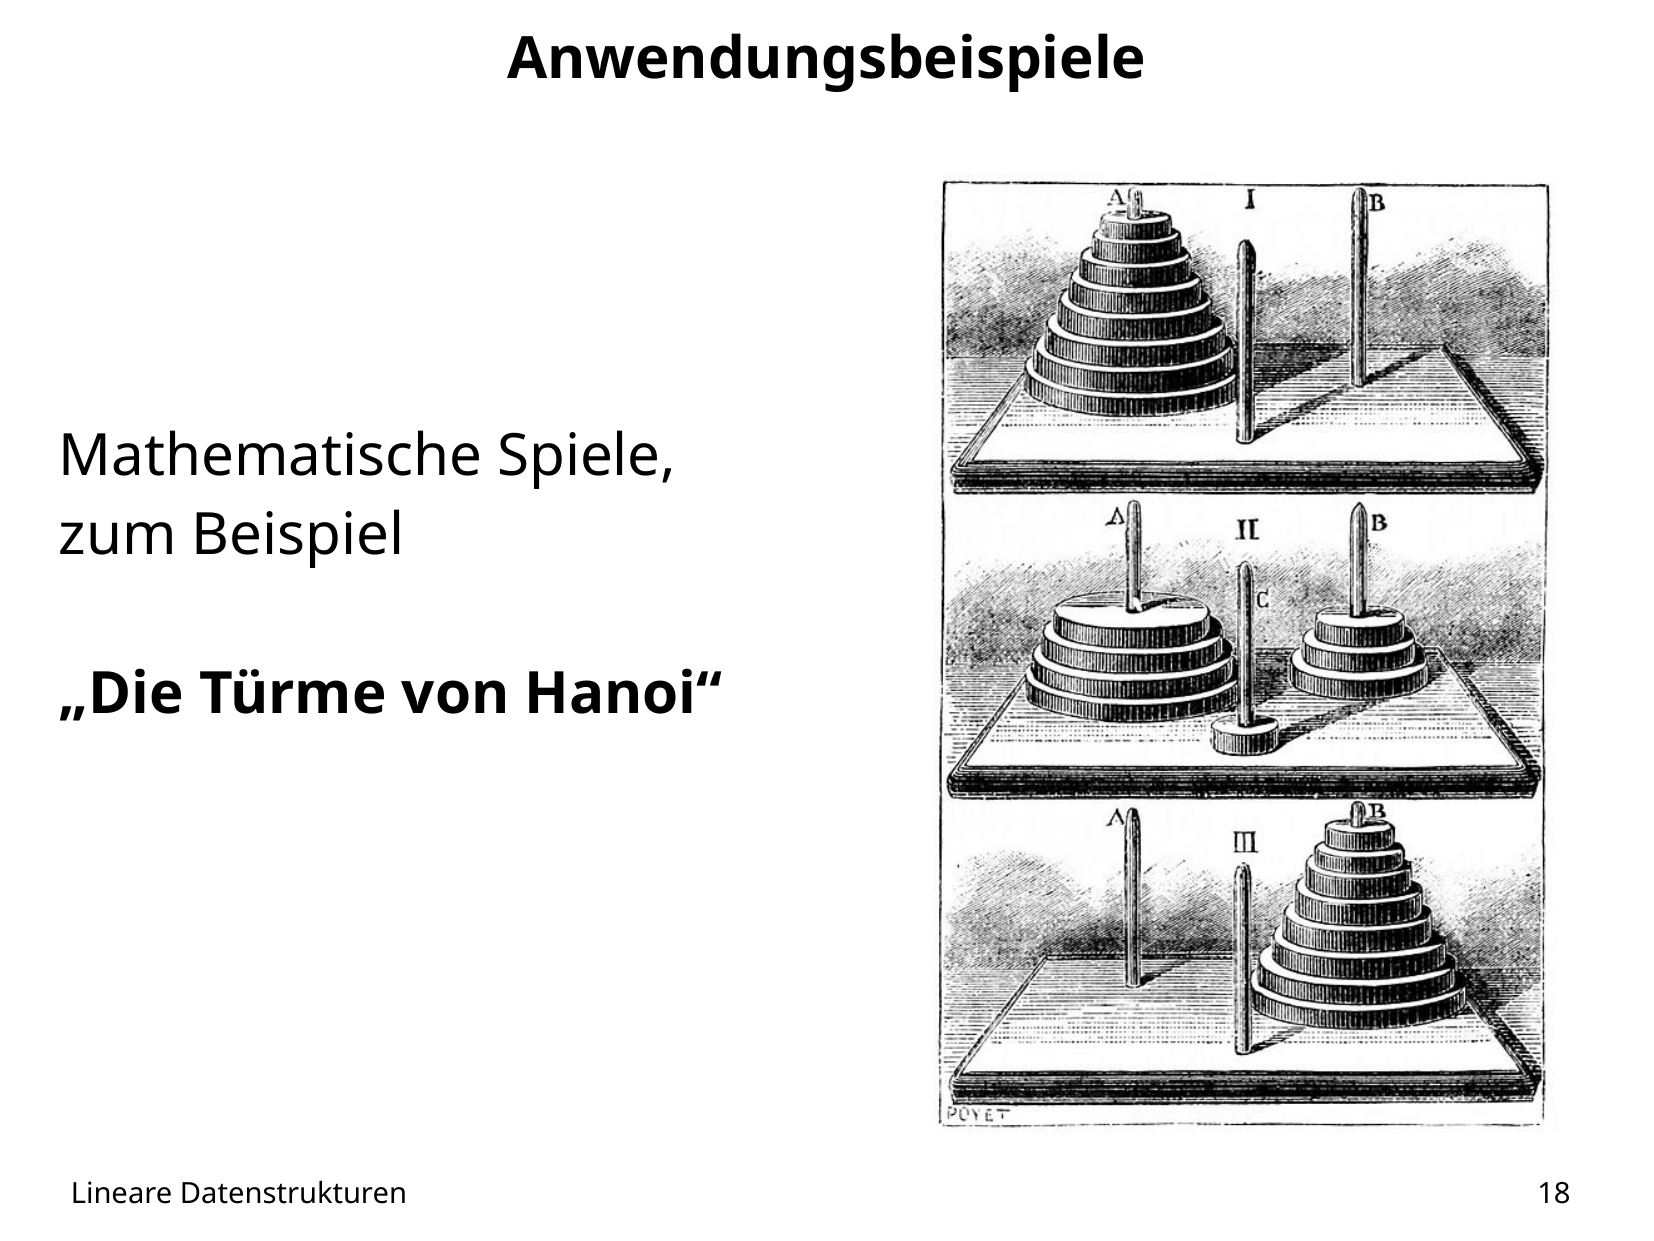

# Anwendungsbeispiele
Mathematische Spiele,
zum Beispiel
„Die Türme von Hanoi“
Lineare Datenstrukturen
18